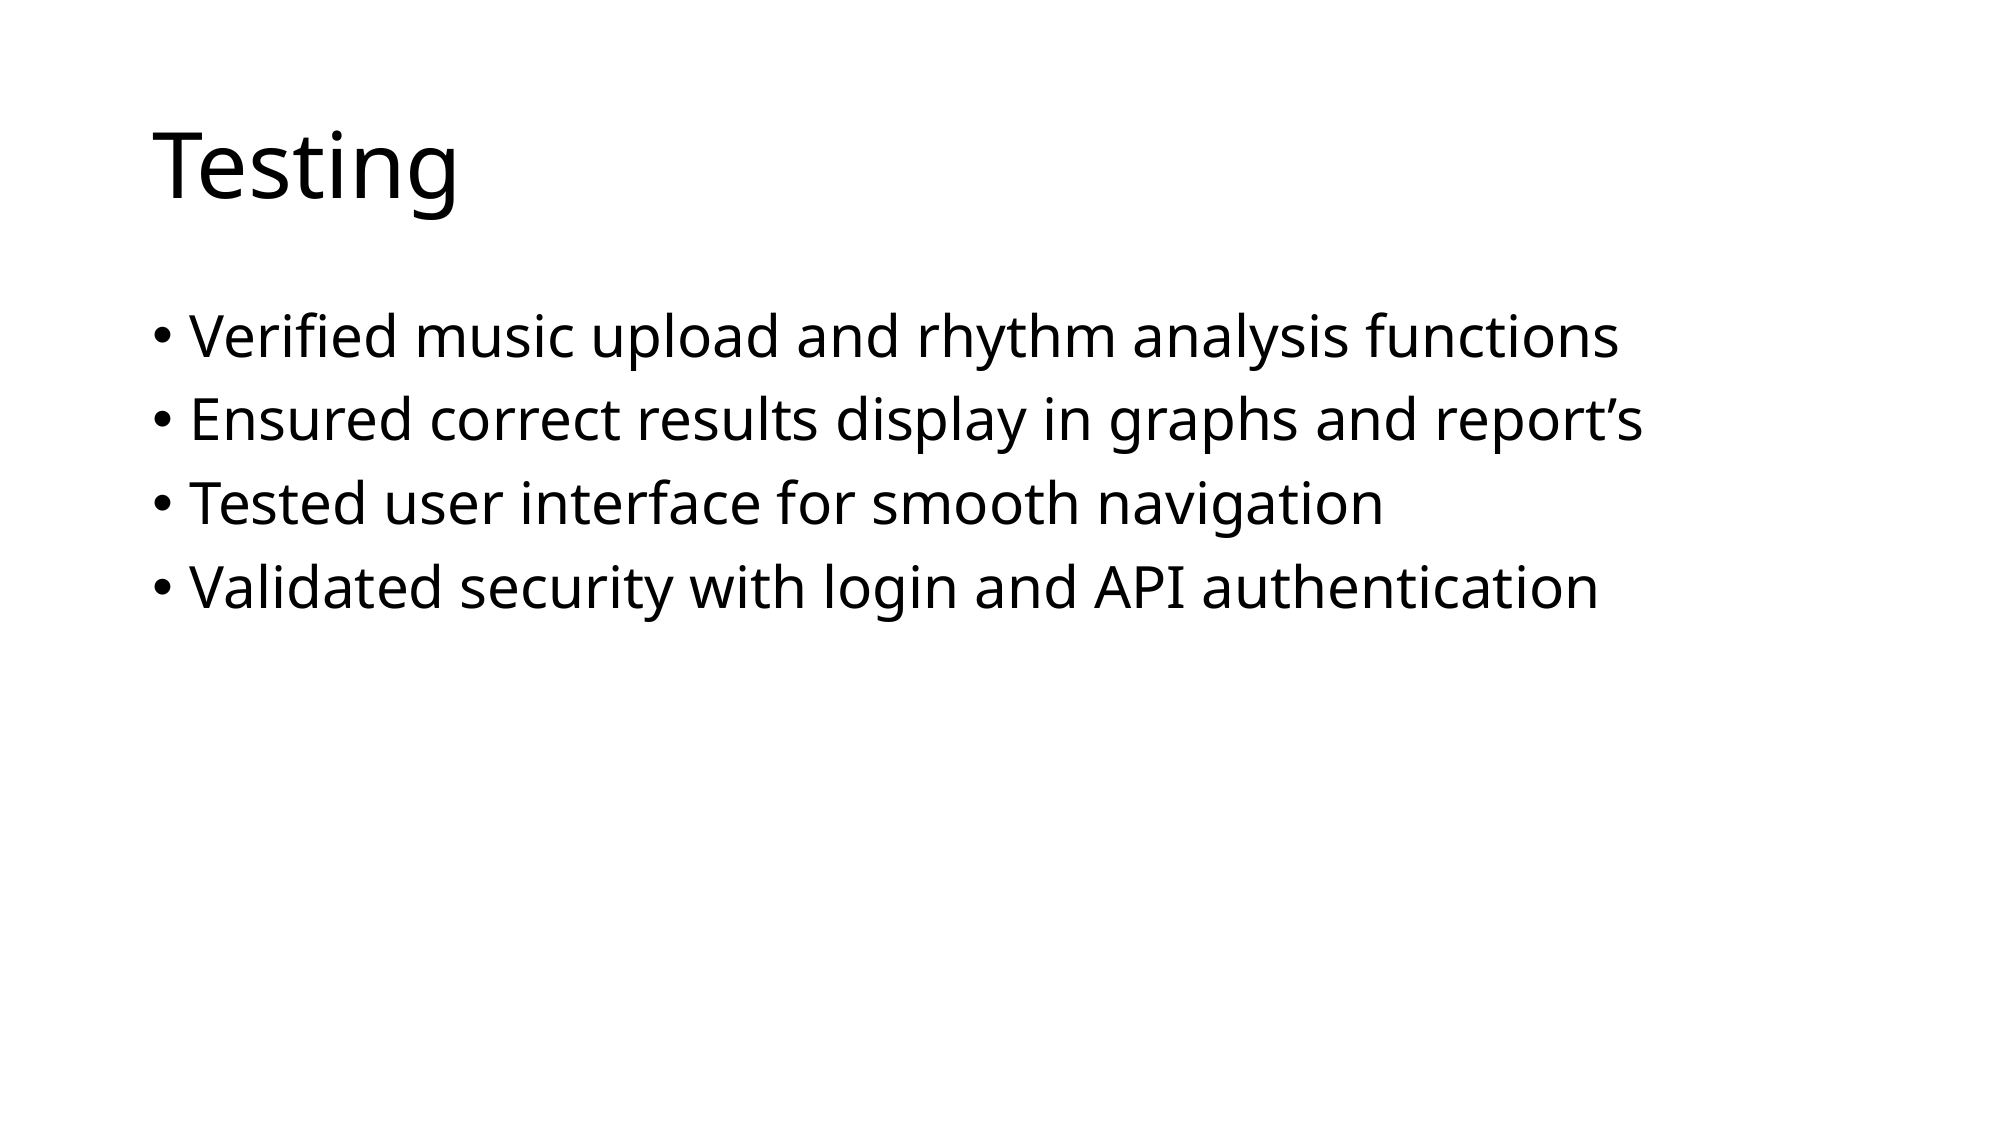

# Testing
Verified music upload and rhythm analysis functions
Ensured correct results display in graphs and report’s
Tested user interface for smooth navigation
Validated security with login and API authentication